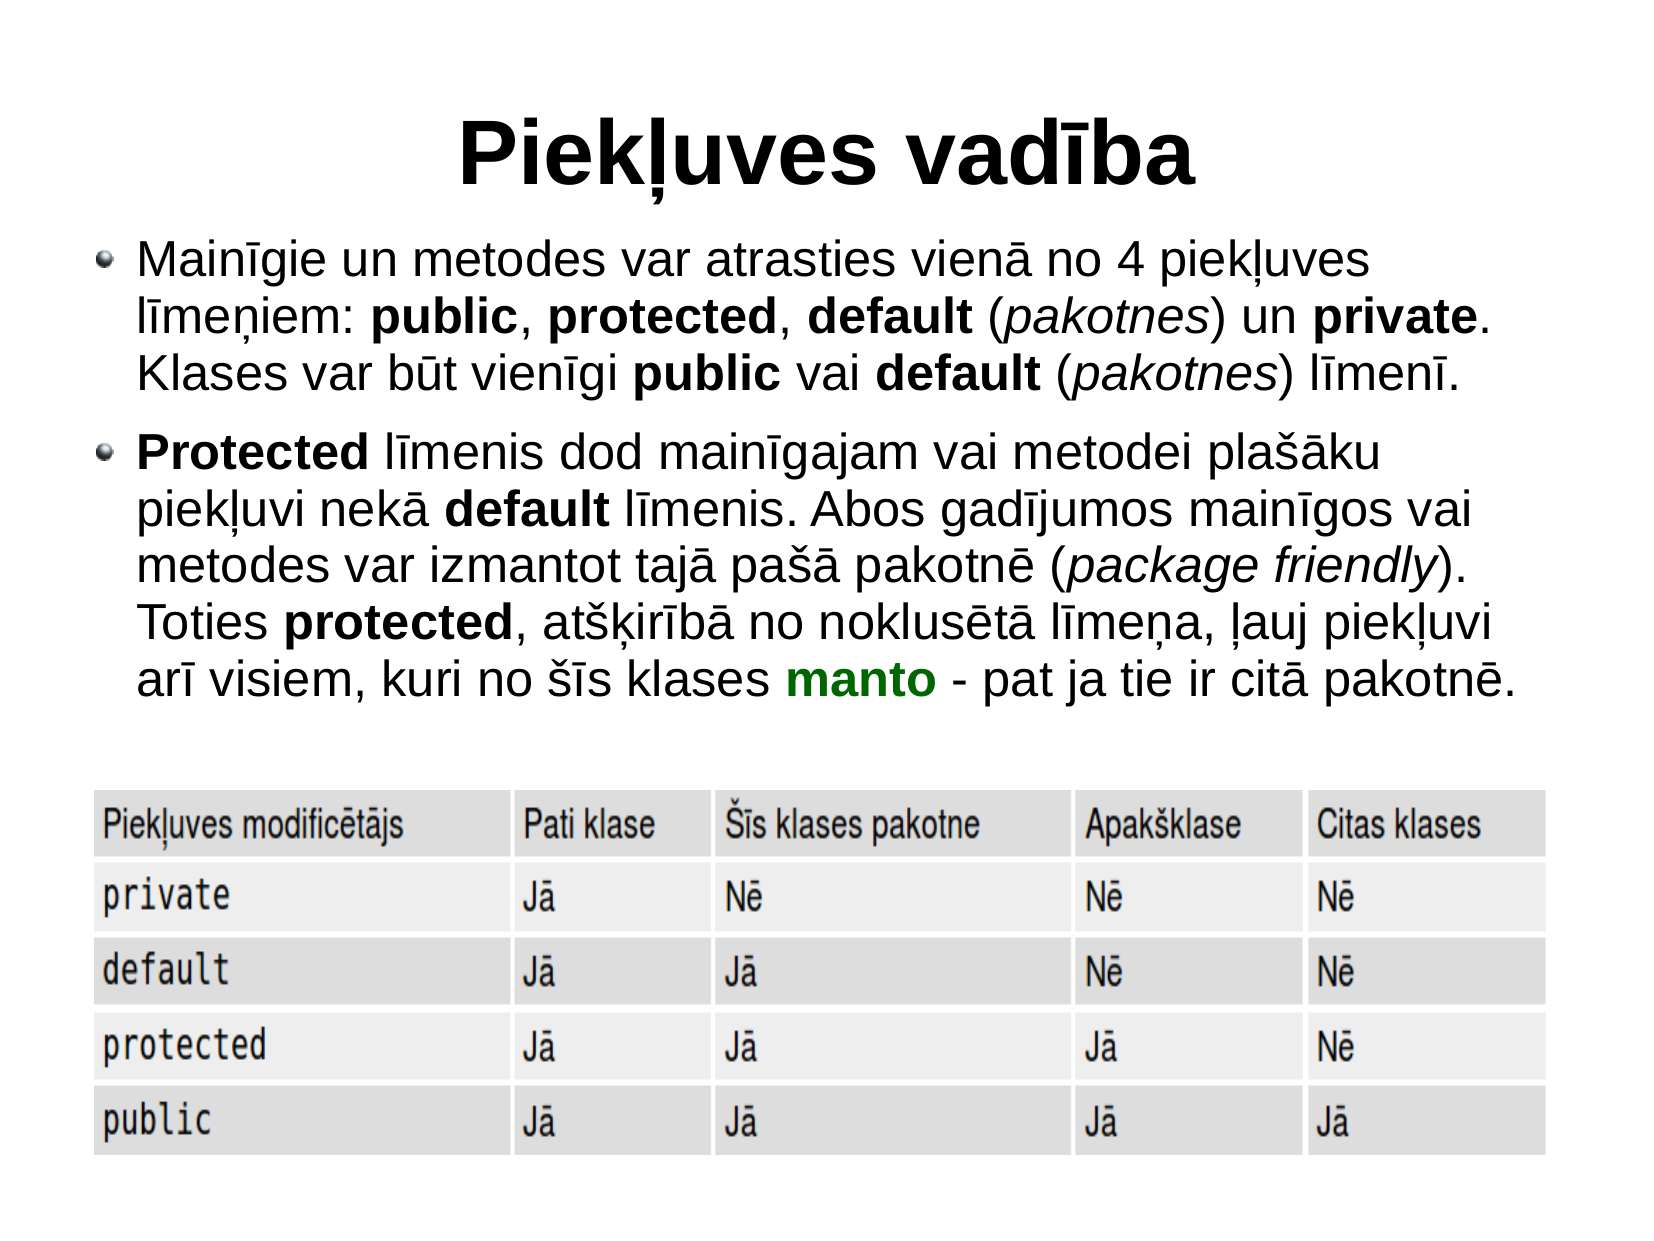

# Piekļuves vadība
Mainīgie un metodes var atrasties vienā no 4 piekļuves līmeņiem: public, protected, default (pakotnes) un private. Klases var būt vienīgi public vai default (pakotnes) līmenī.
Protected līmenis dod mainīgajam vai metodei plašāku piekļuvi nekā default līmenis. Abos gadījumos mainīgos vai metodes var izmantot tajā pašā pakotnē (package friendly). Toties protected, atšķirībā no noklusētā līmeņa, ļauj piekļuvi arī visiem, kuri no šīs klases manto - pat ja tie ir citā pakotnē.